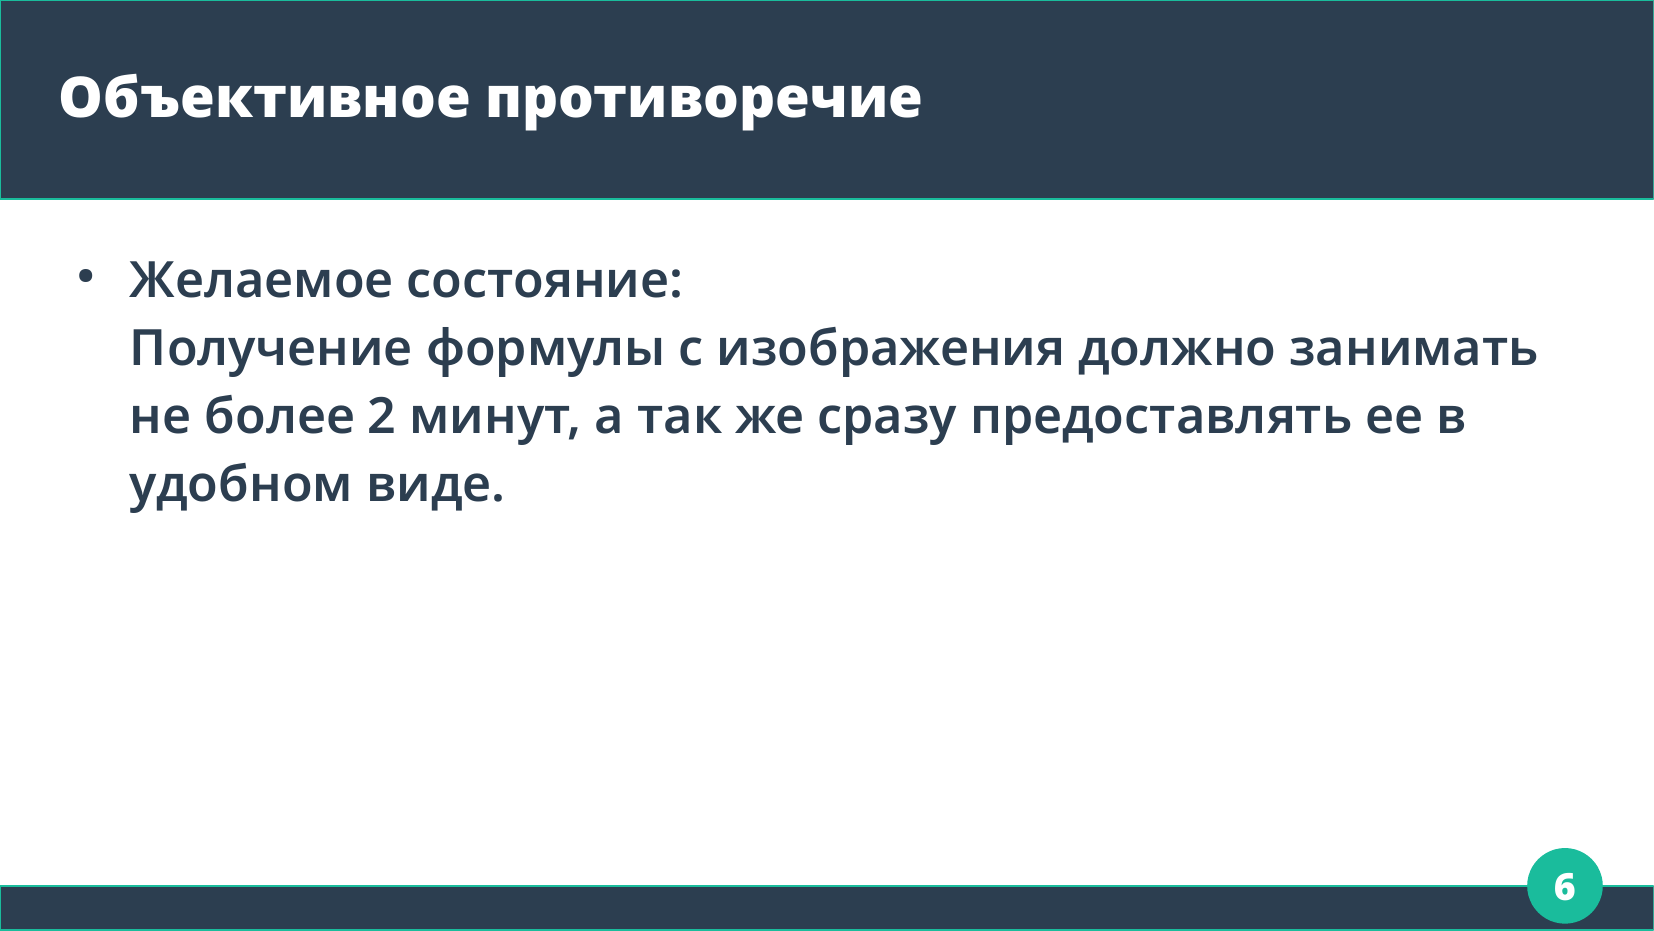

# Объективное противоречие
Желаемое состояние:
Получение формулы с изображения должно занимать не более 2 минут, а так же сразу предоставлять ее в удобном виде.
6